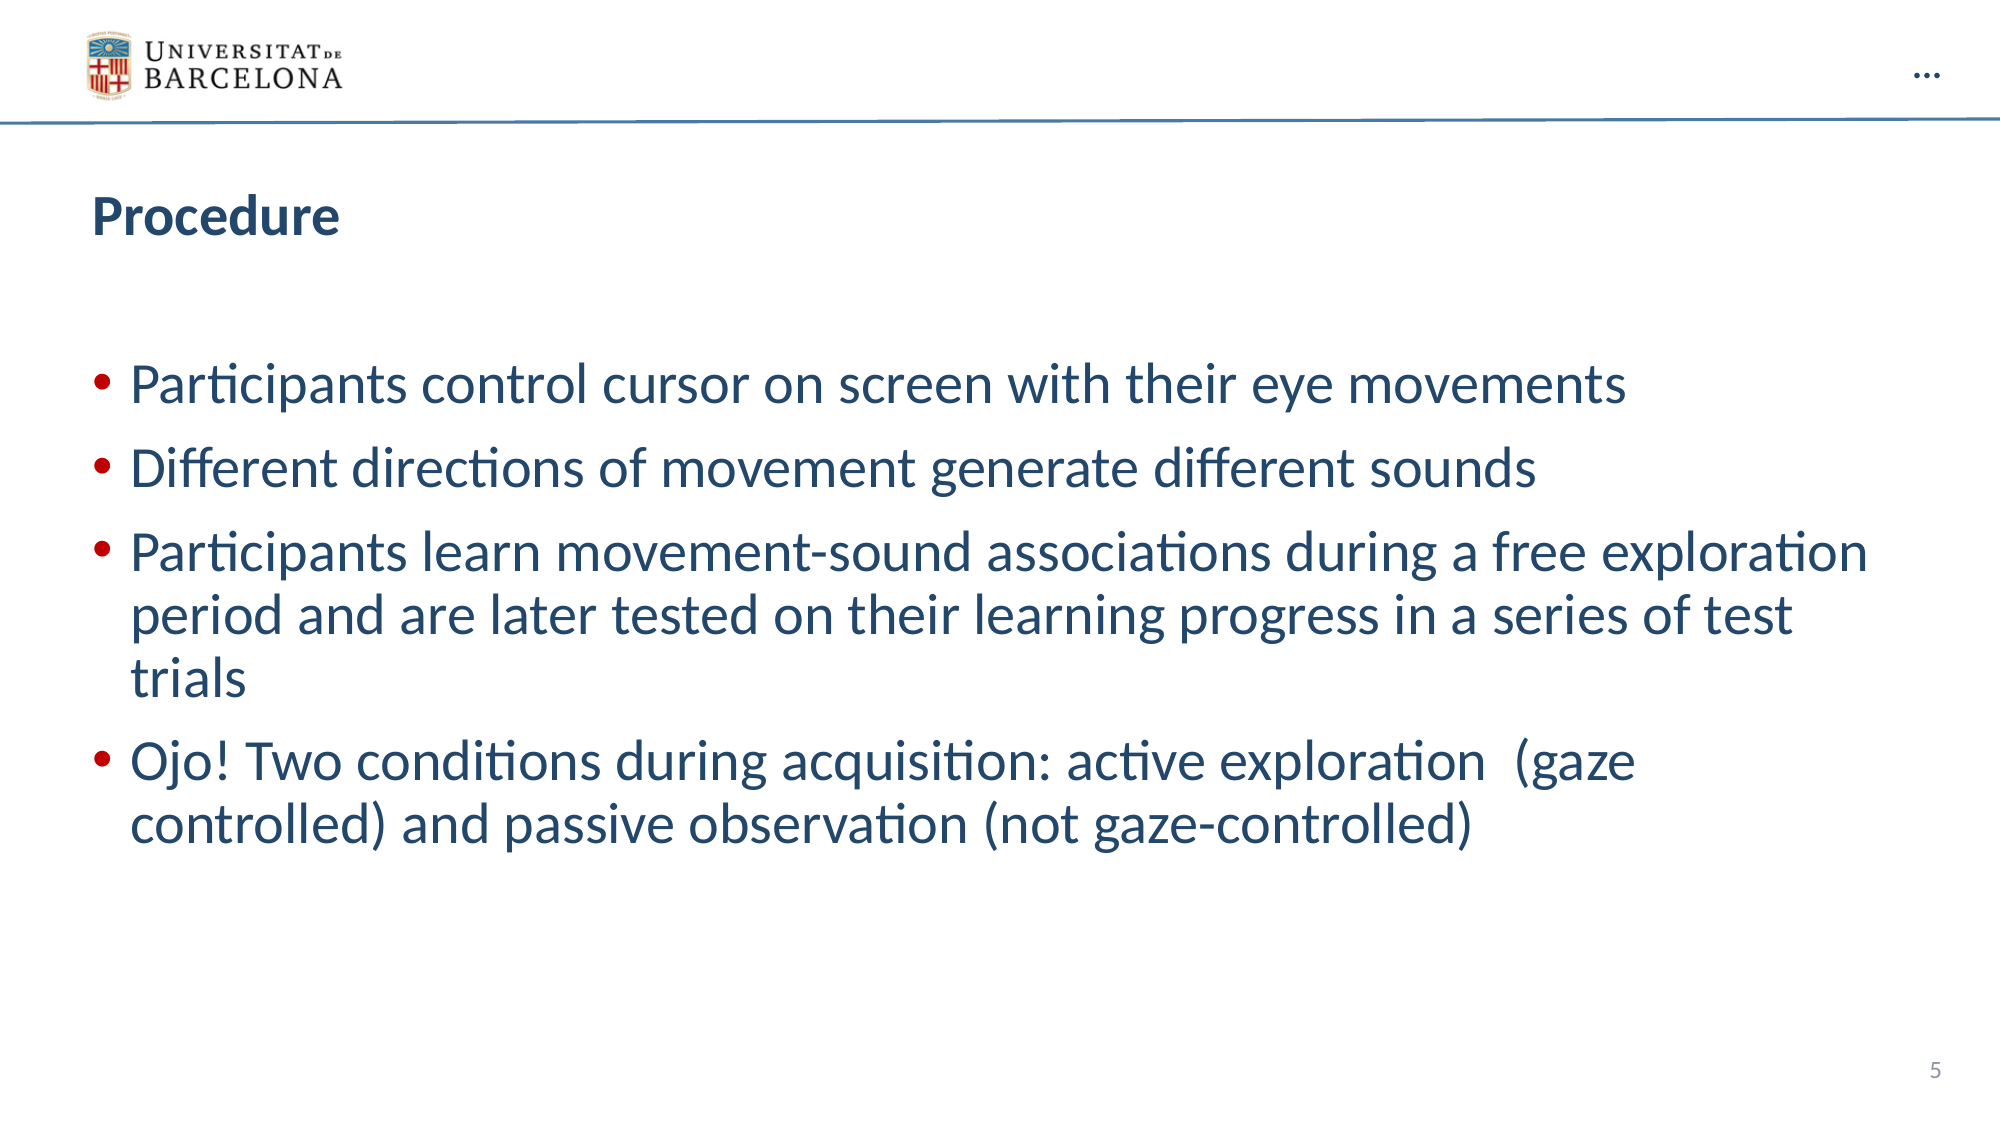

# ...
Procedure
Participants control cursor on screen with their eye movements
Different directions of movement generate different sounds
Participants learn movement-sound associations during a free exploration period and are later tested on their learning progress in a series of test trials
Ojo! Two conditions during acquisition: active exploration (gaze controlled) and passive observation (not gaze-controlled)